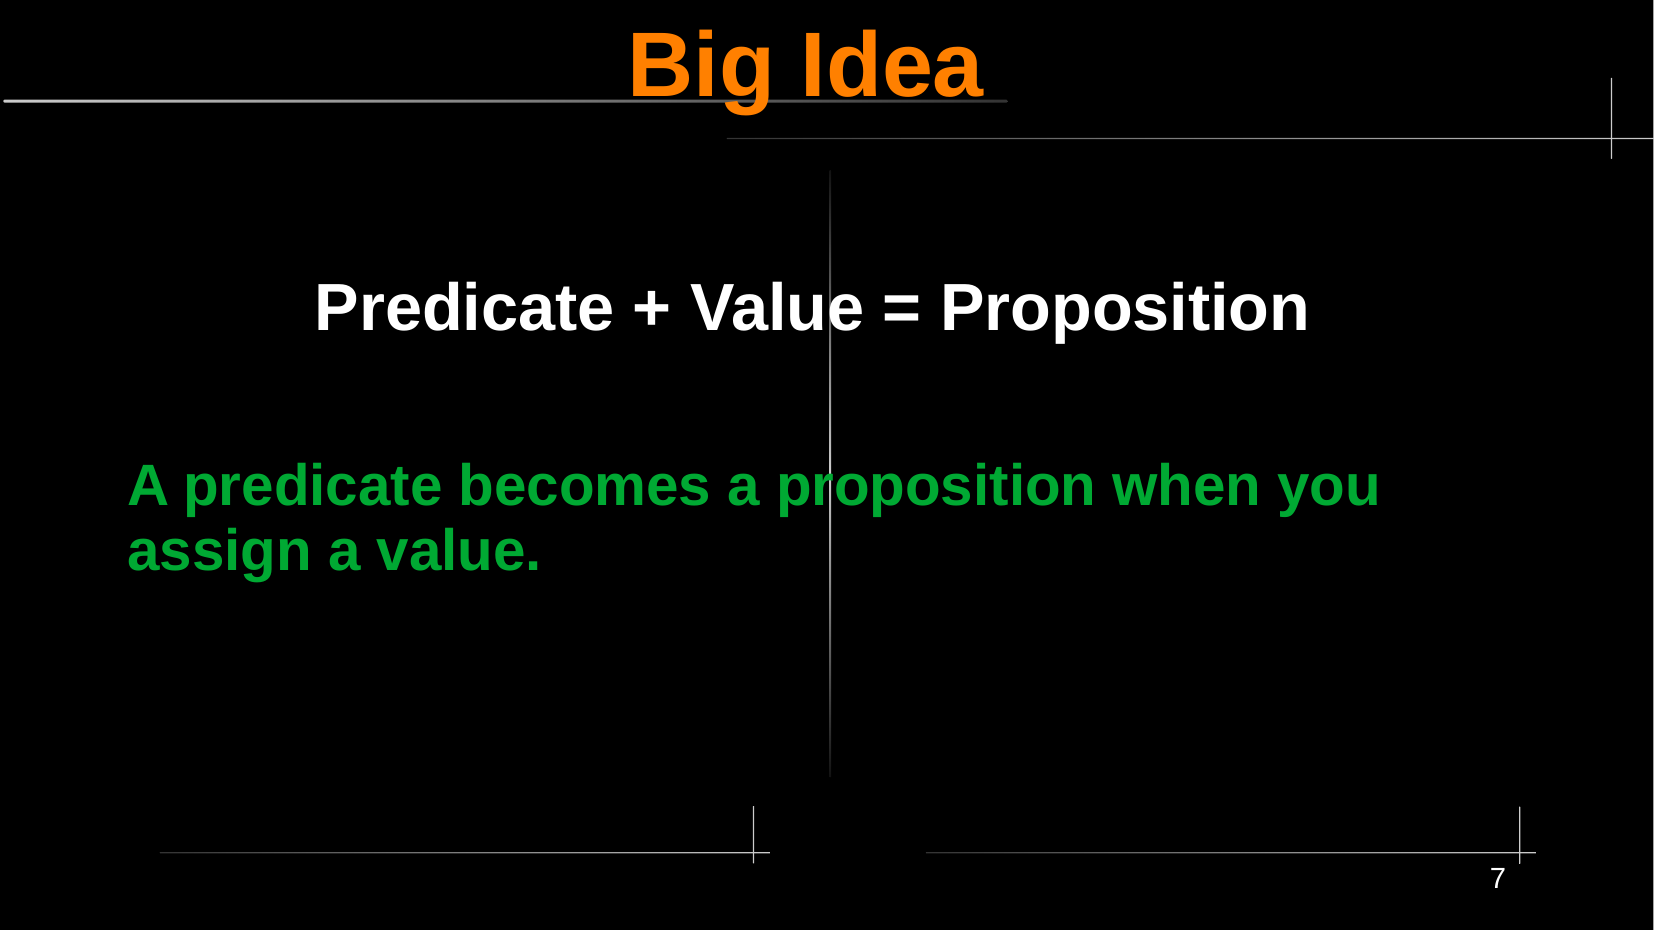

# Big Idea
Predicate + Value = Proposition
A predicate becomes a proposition when you assign a value.
7